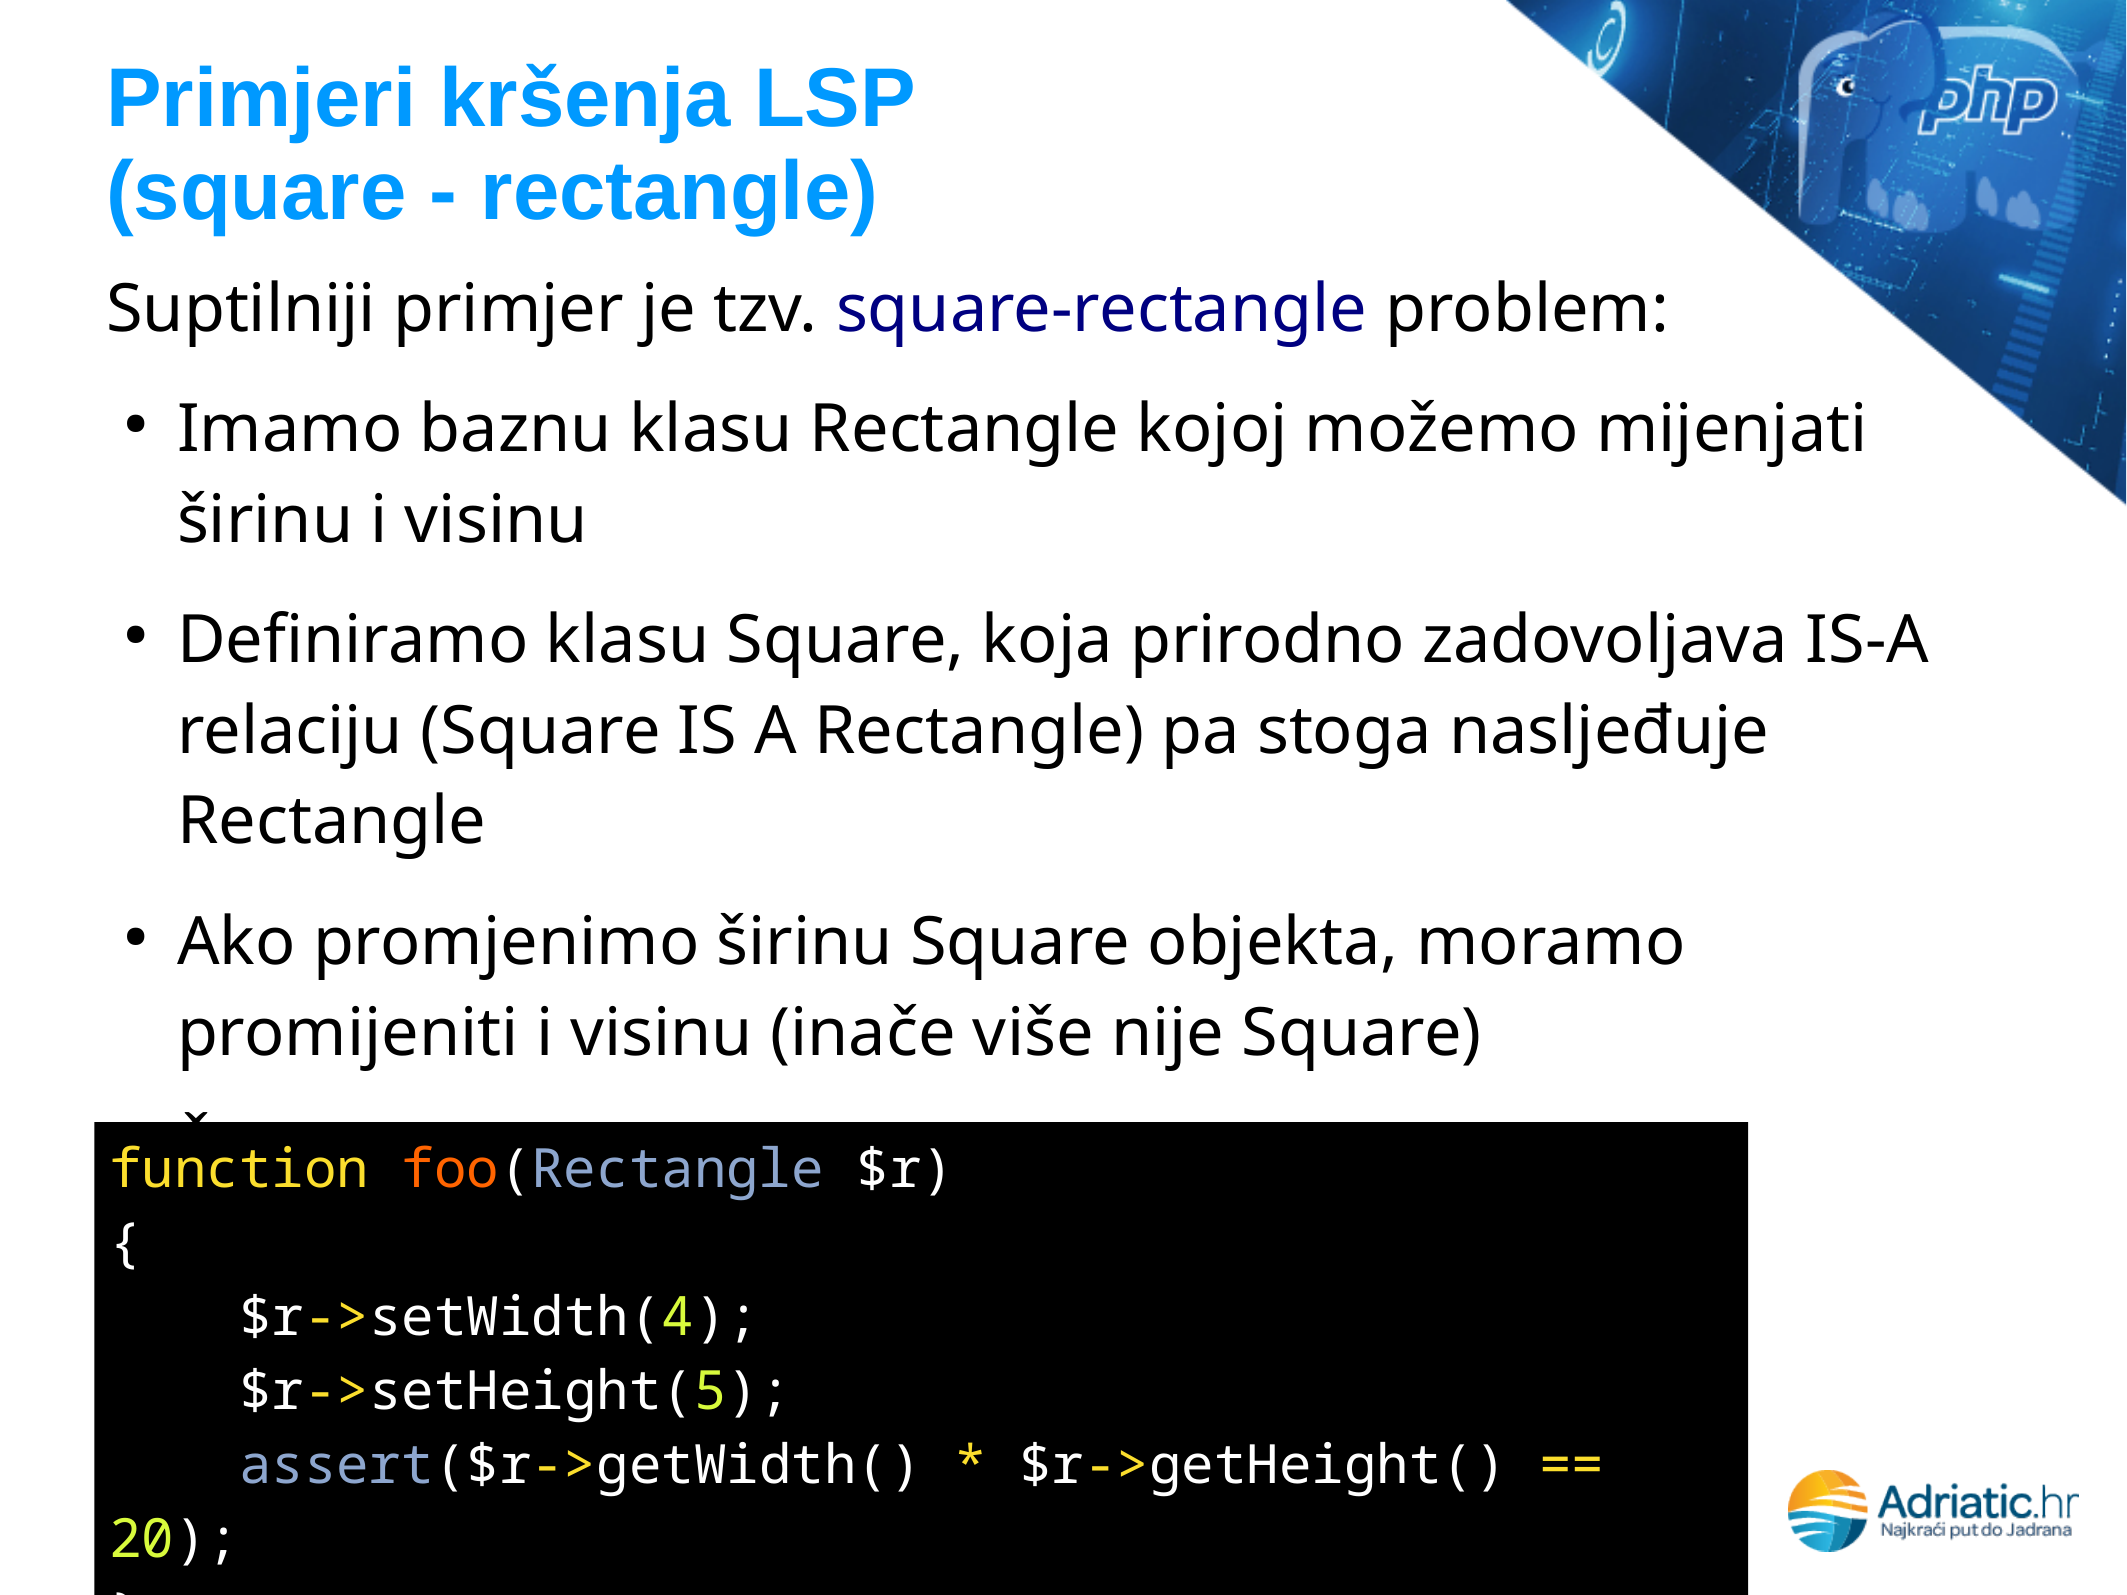

# Primjeri kršenja LSP (square - rectangle)
Suptilniji primjer je tzv. square-rectangle problem:
Imamo baznu klasu Rectangle kojoj možemo mijenjati širinu i visinu
Definiramo klasu Square, koja prirodno zadovoljava IS-A relaciju (Square IS A Rectangle) pa stoga nasljeđuje Rectangle
Ako promjenimo širinu Square objekta, moramo promijeniti i visinu (inače više nije Square)
Što kada imamo sljedeću funkciju?
function foo(Rectangle $r)
{
 $r->setWidth(4);
 $r->setHeight(5);
 assert($r->getWidth() * $r->getHeight() == 20);
}